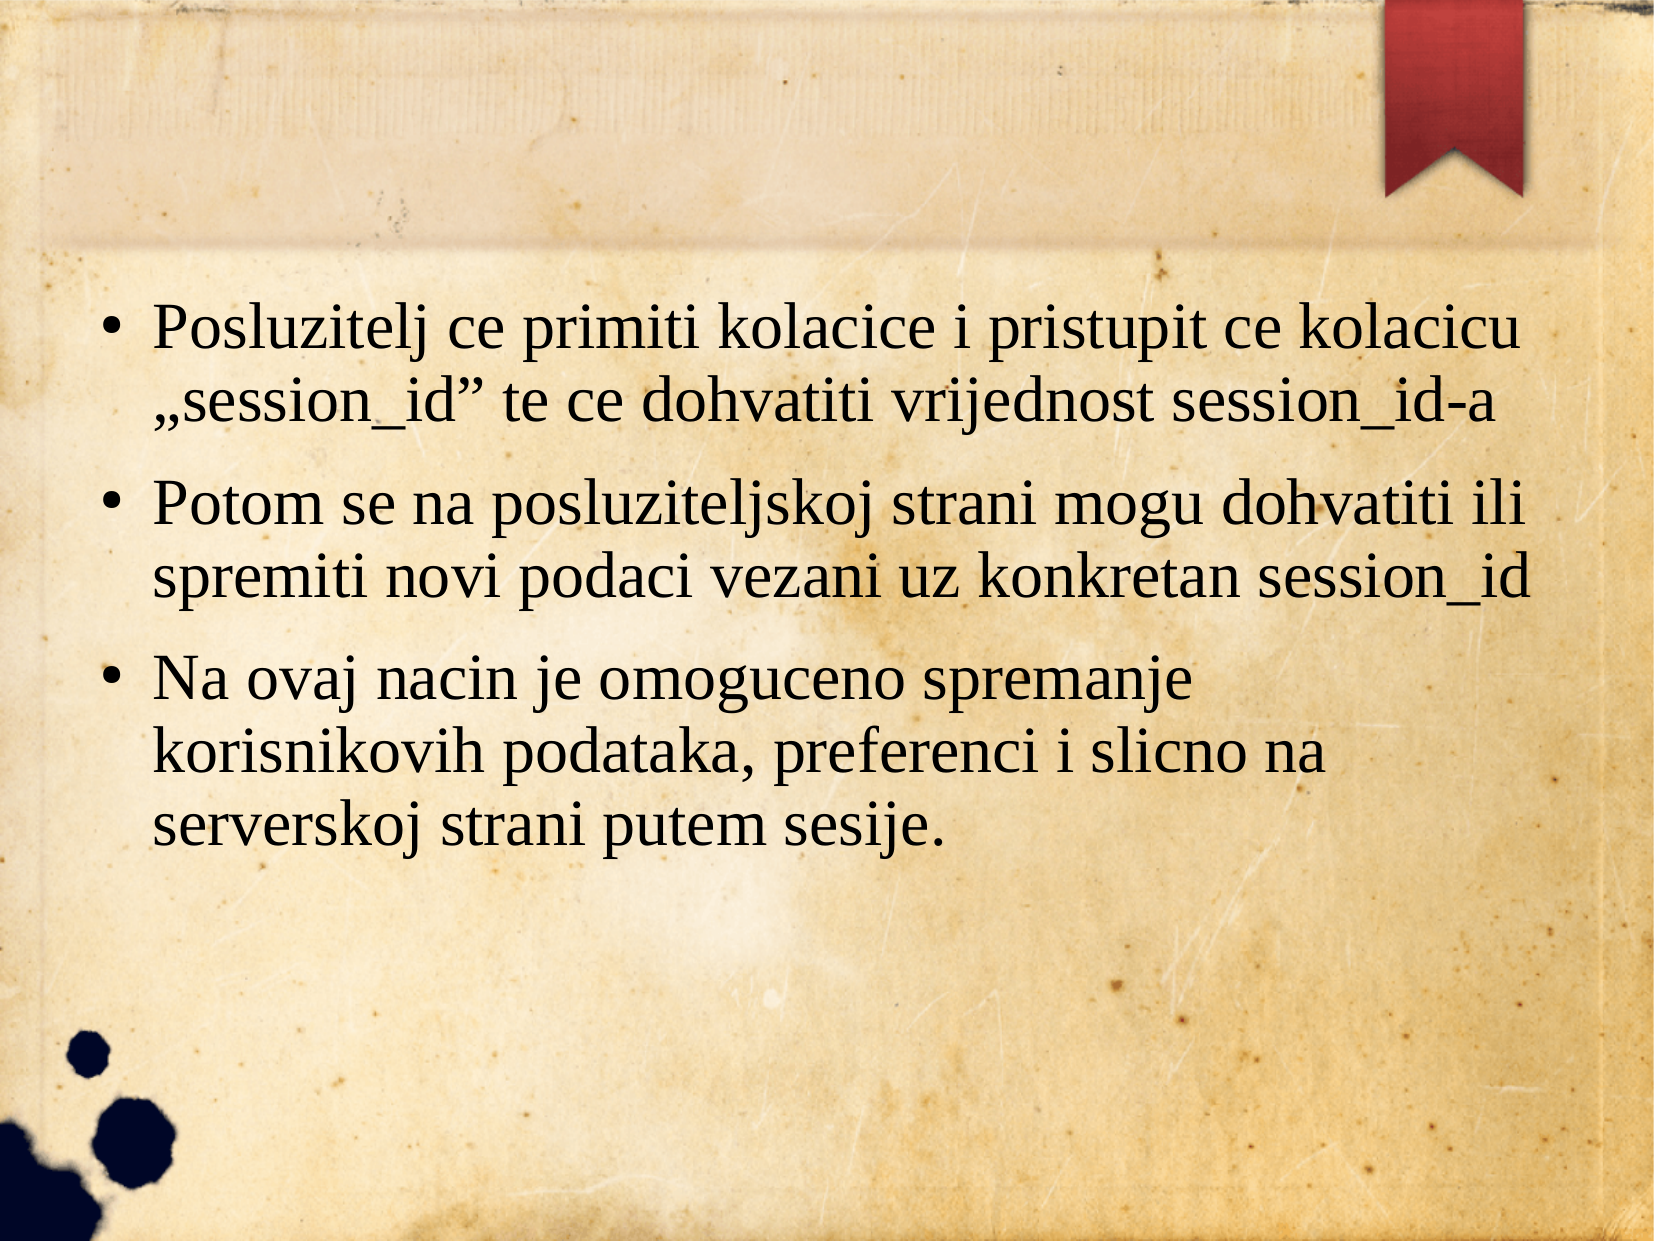

#
Posluzitelj ce primiti kolacice i pristupit ce kolacicu „session_id” te ce dohvatiti vrijednost session_id-a
Potom se na posluziteljskoj strani mogu dohvatiti ili spremiti novi podaci vezani uz konkretan session_id
Na ovaj nacin je omoguceno spremanje korisnikovih podataka, preferenci i slicno na serverskoj strani putem sesije.